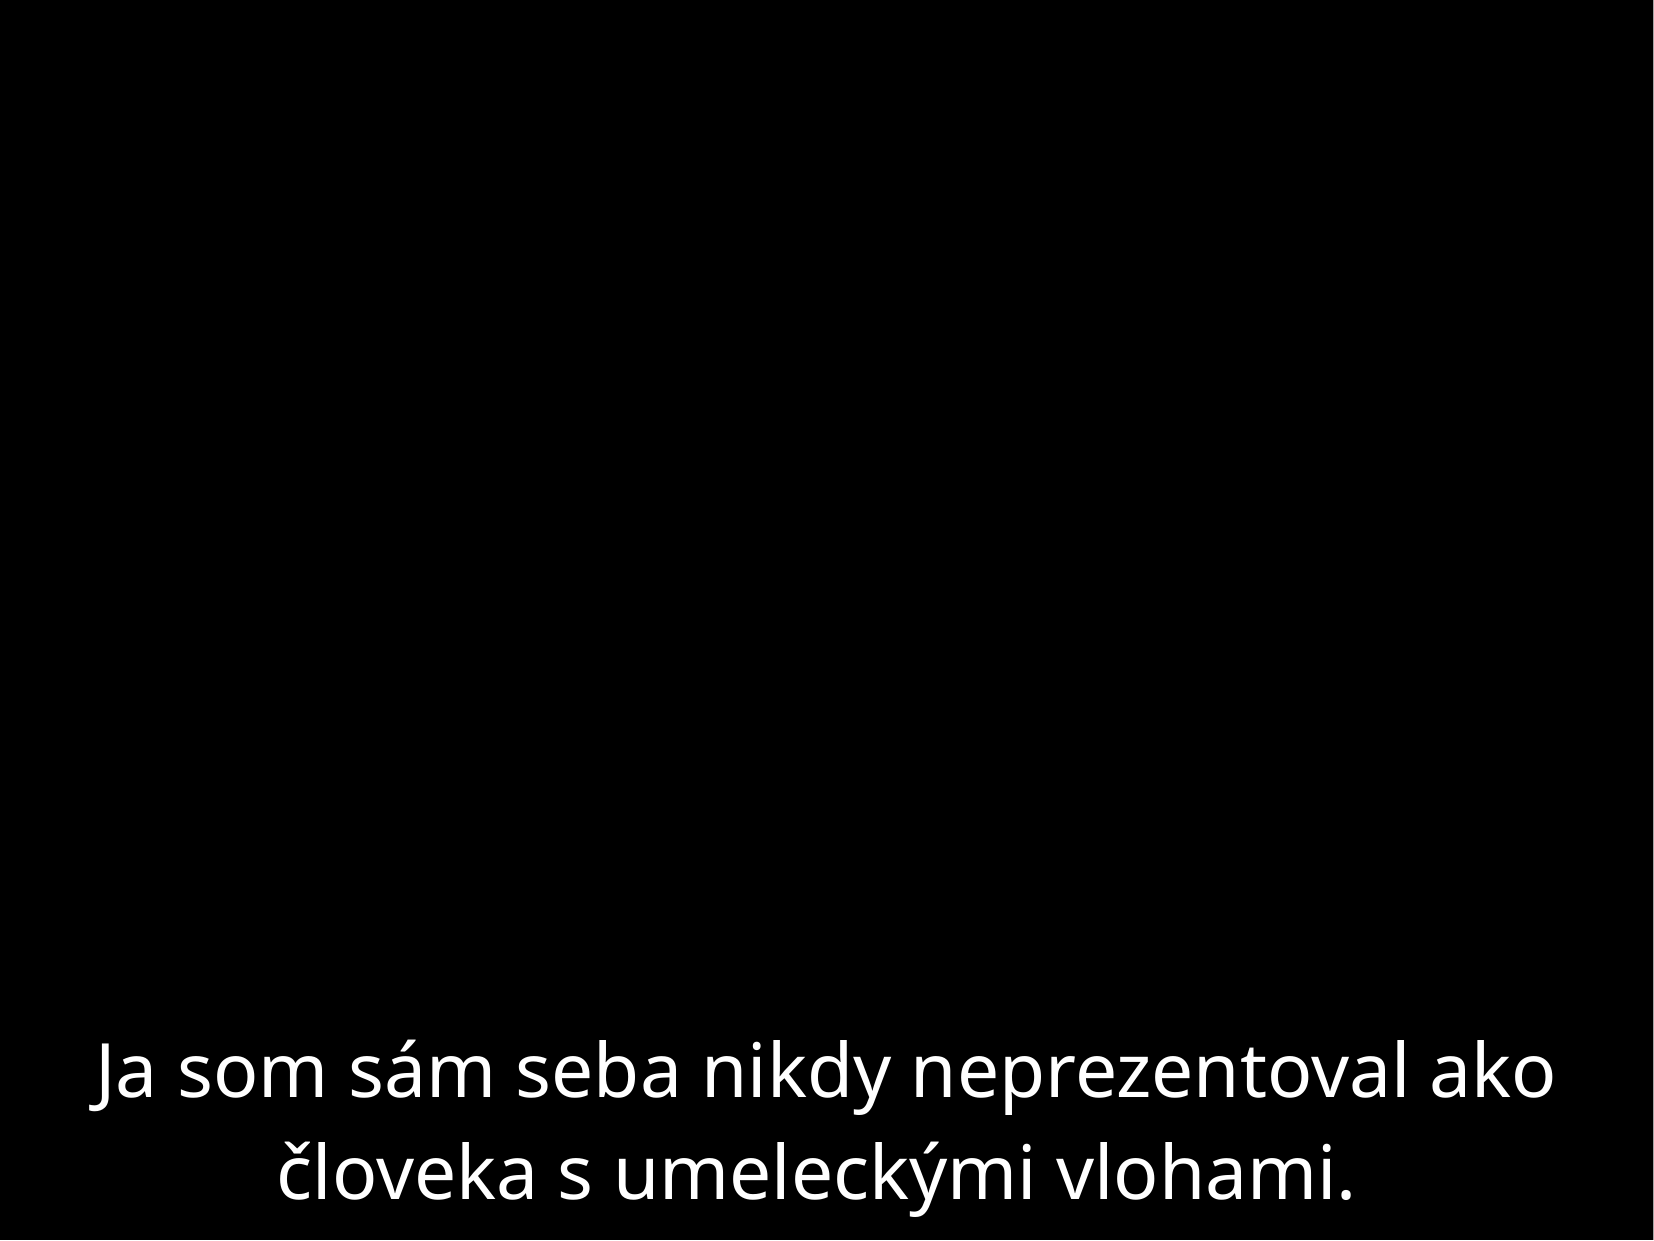

# Ja som sám seba nikdy neprezentoval ako človeka s umeleckými vlohami.